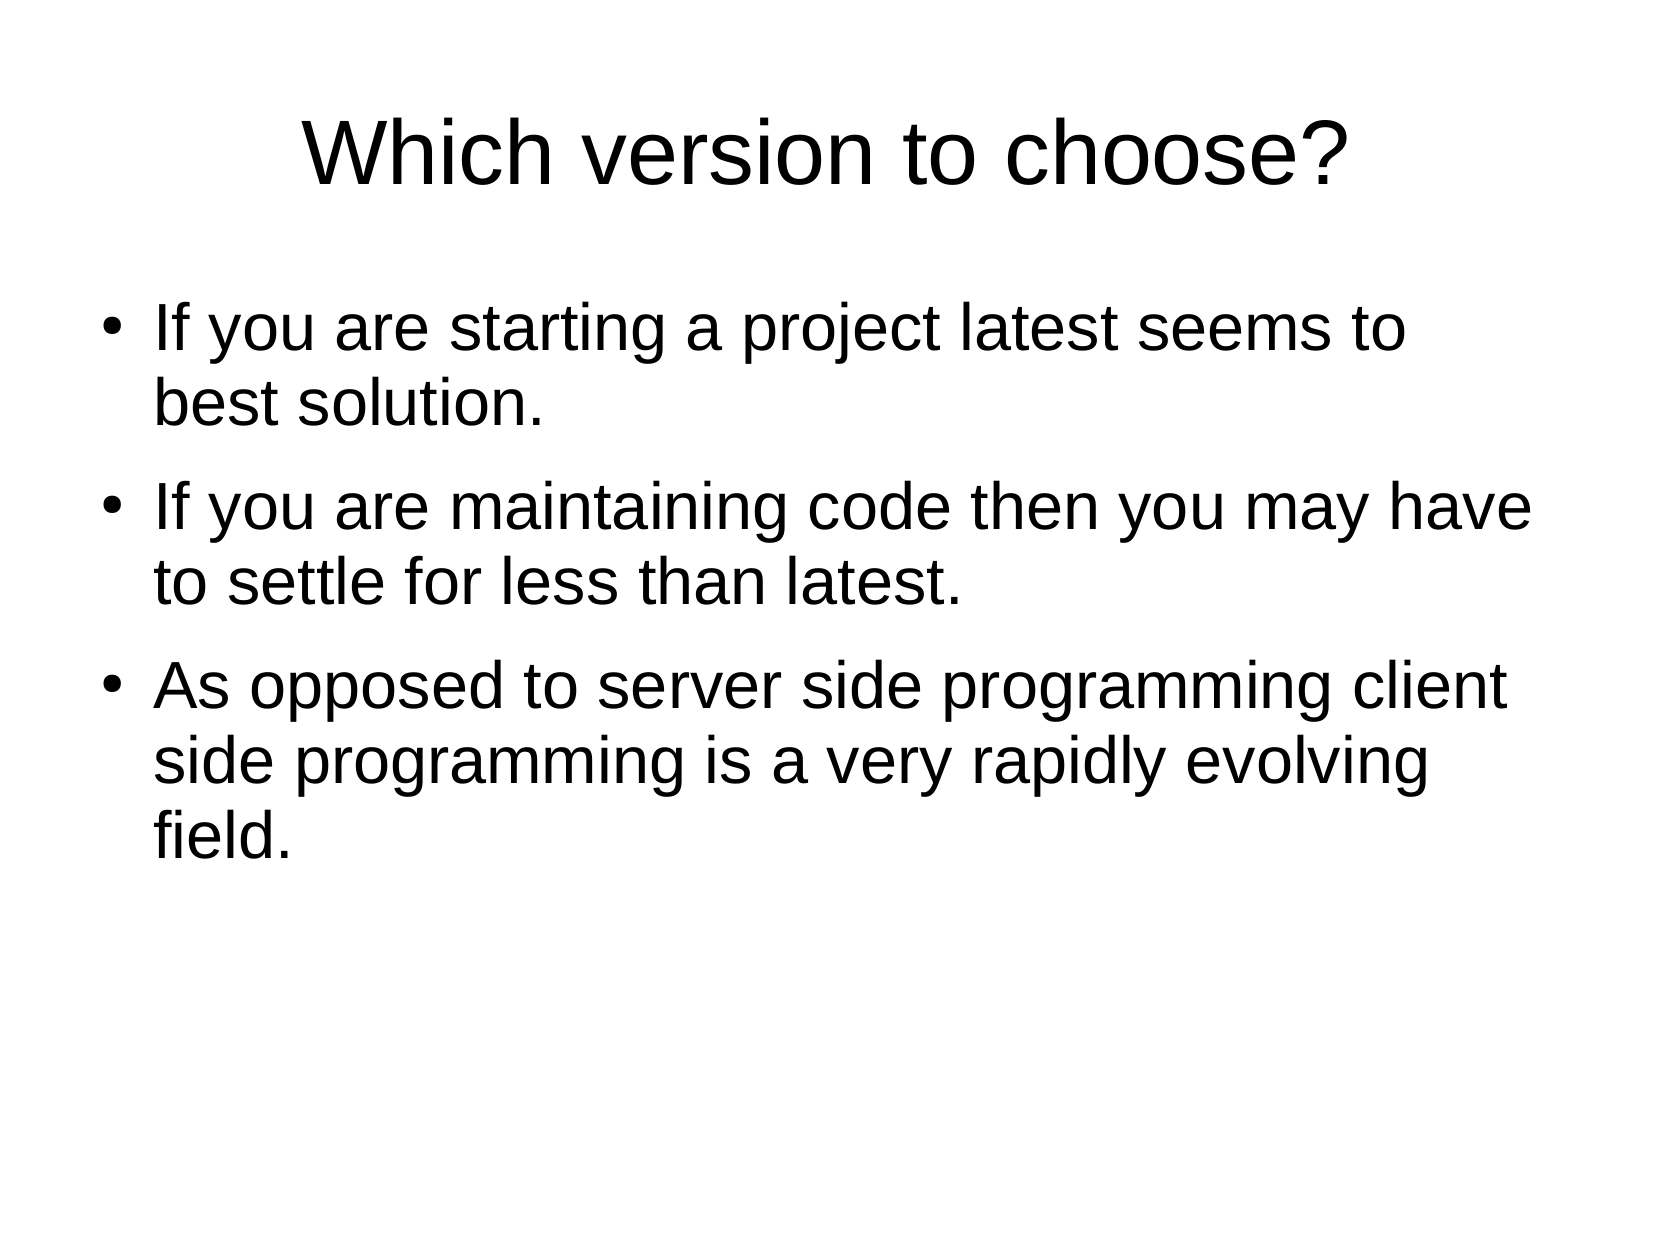

# Which version to choose?
If you are starting a project latest seems to best solution.
If you are maintaining code then you may have to settle for less than latest.
As opposed to server side programming client side programming is a very rapidly evolving field.